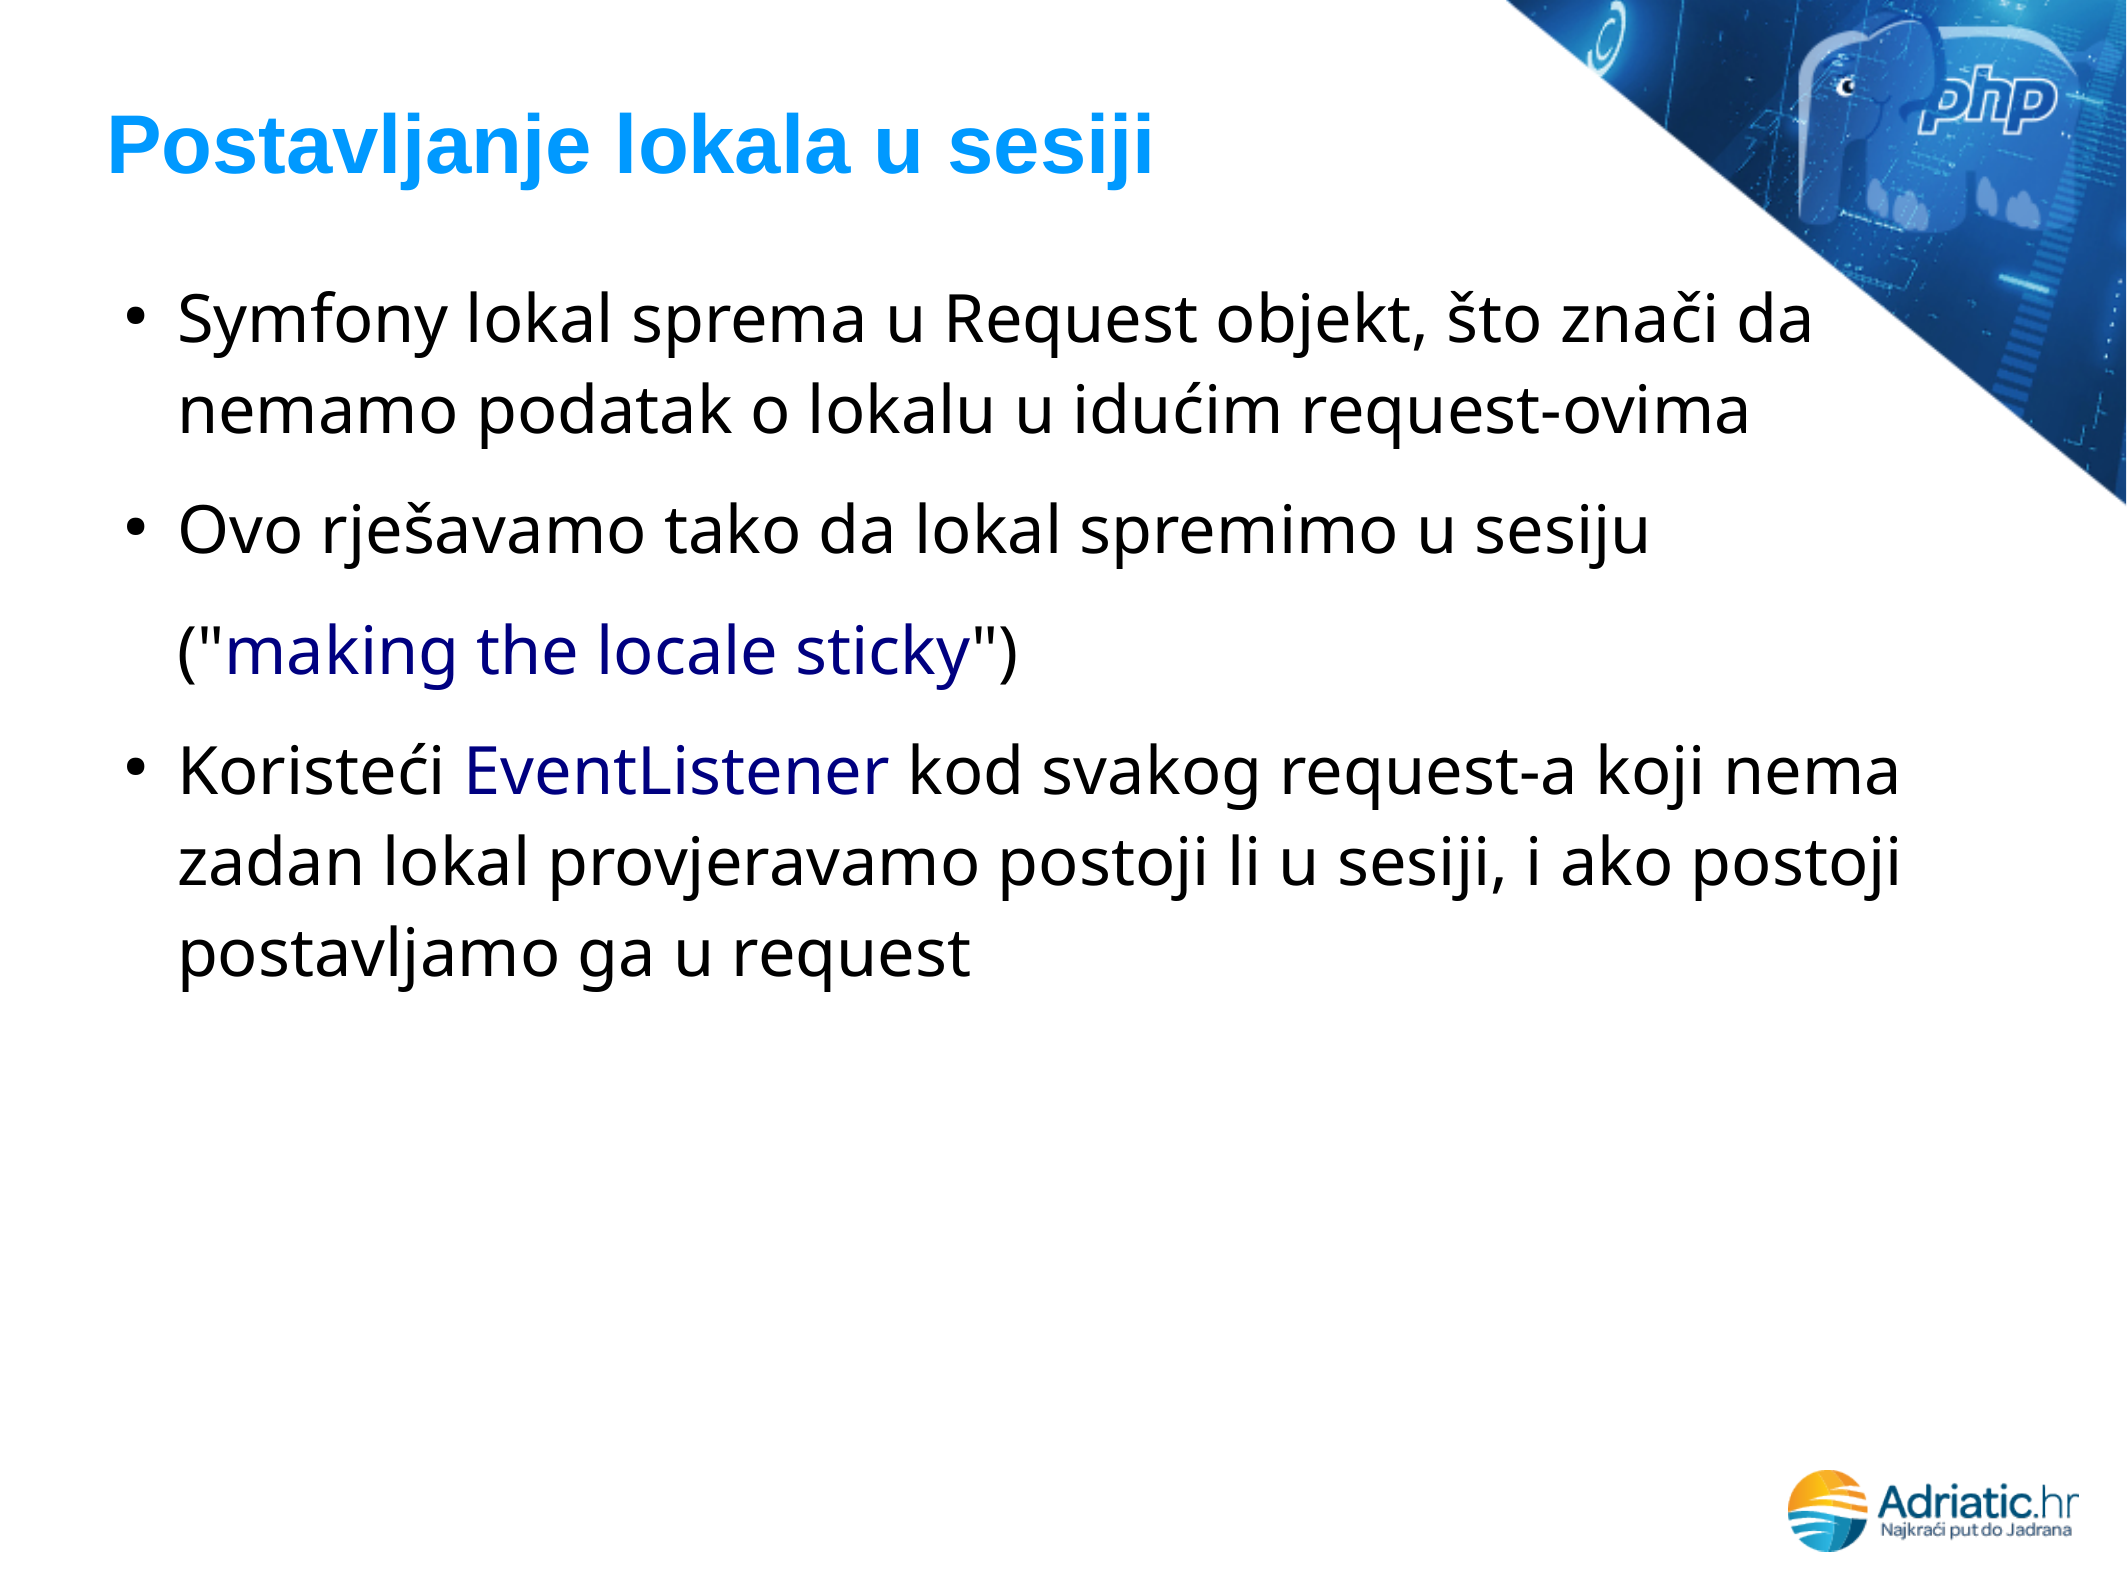

# Postavljanje lokala u sesiji
Symfony lokal sprema u Request objekt, što znači da nemamo podatak o lokalu u idućim request-ovima
Ovo rješavamo tako da lokal spremimo u sesiju
("making the locale sticky")
Koristeći EventListener kod svakog request-a koji nema zadan lokal provjeravamo postoji li u sesiji, i ako postoji postavljamo ga u request